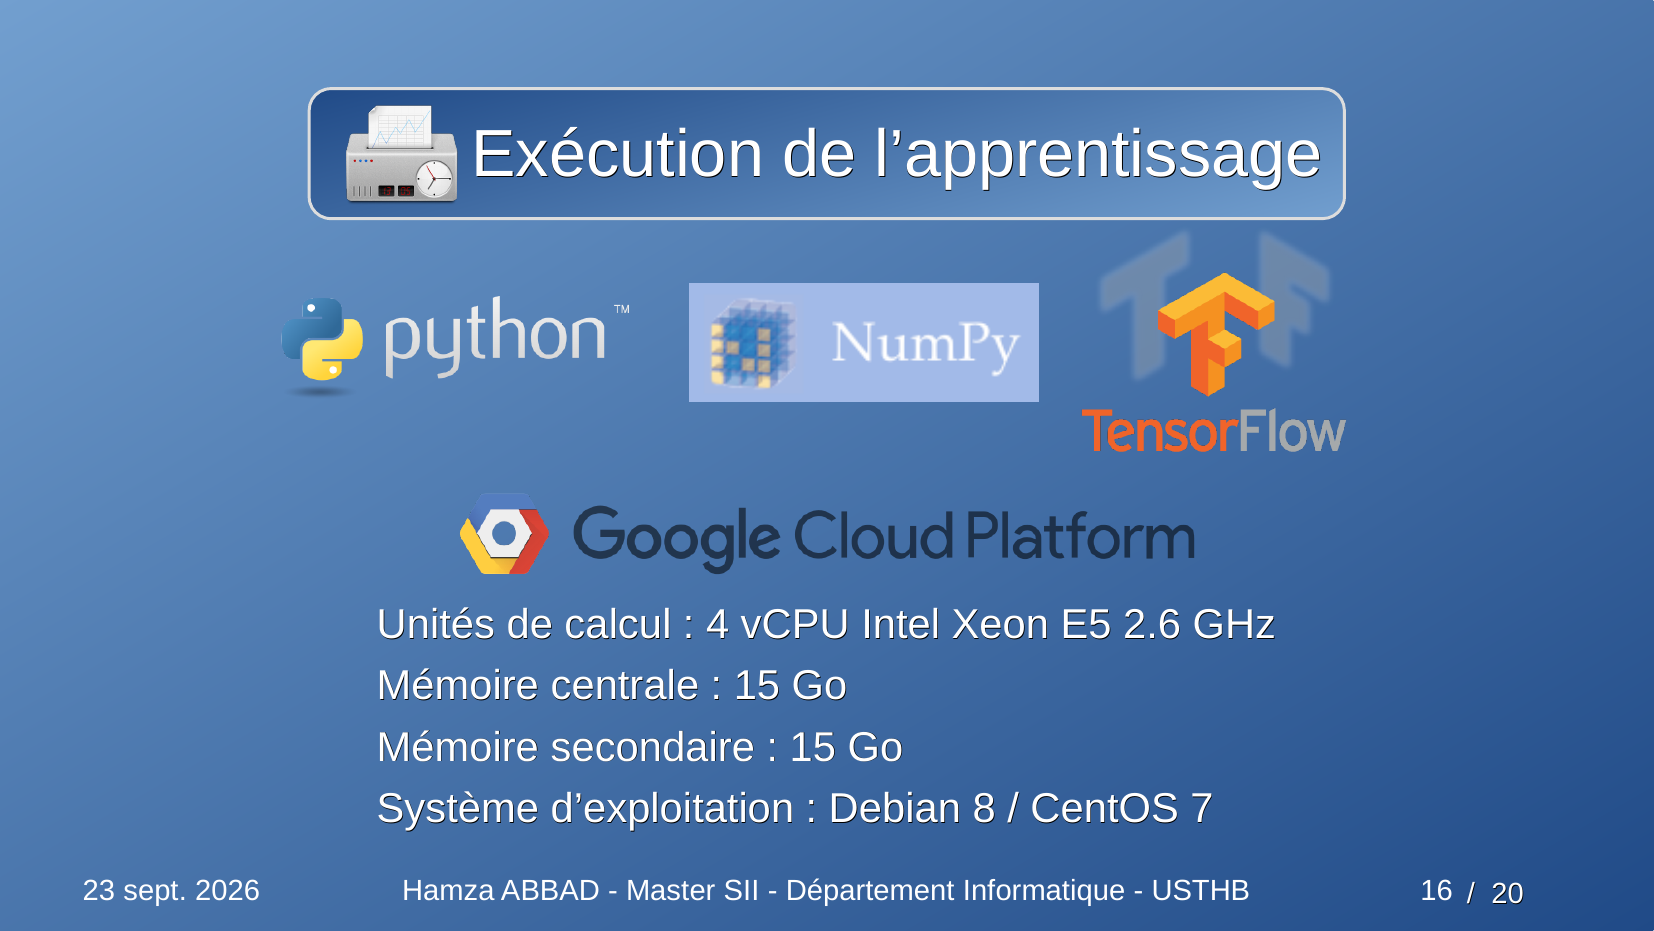

Exécution de l’apprentissage
Unités de calcul : 4 vCPU Intel Xeon E5 2.6 GHz
Mémoire centrale : 15 Go
Mémoire secondaire : 15 Go
Système d’exploitation : Debian 8 / CentOS 7
Hamza ABBAD - Master SII - Département Informatique - USTHB
16